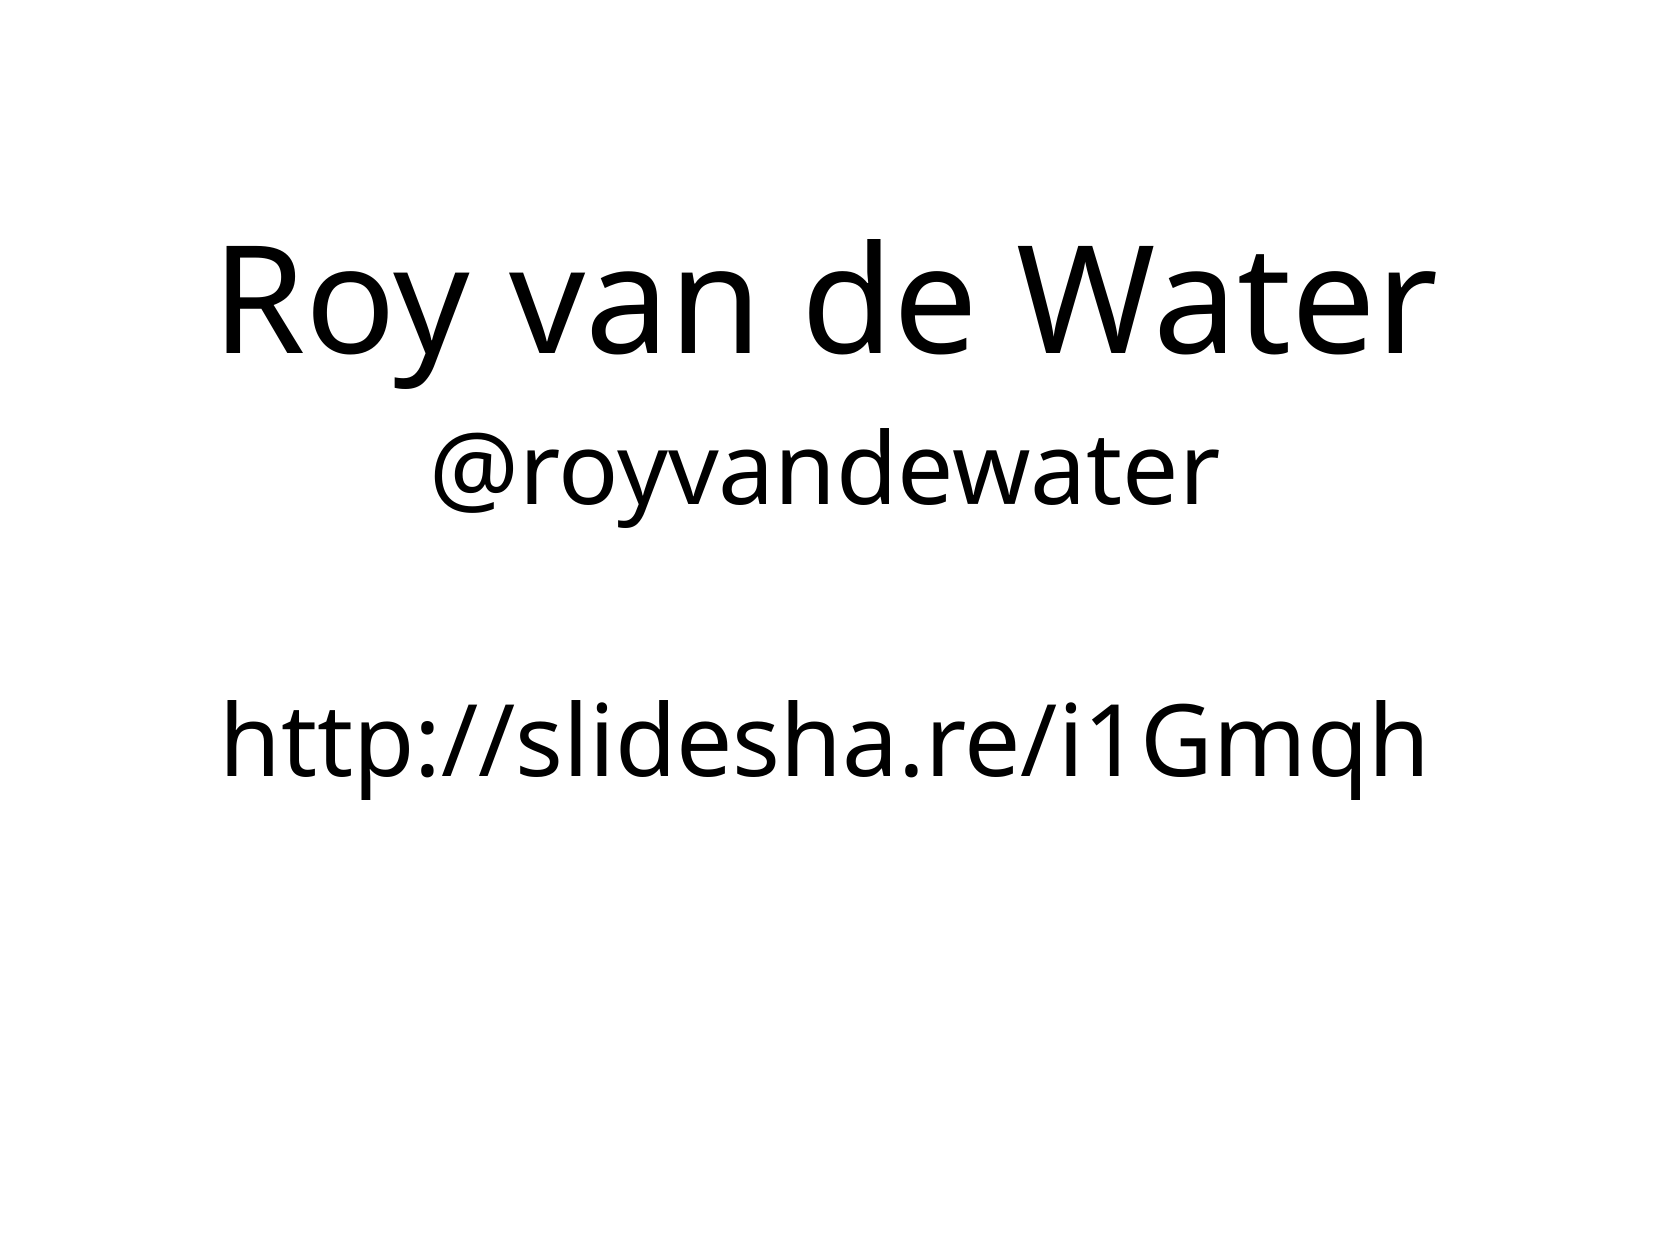

# Roy van de Water
@royvandewater
http://slidesha.re/i1Gmqh